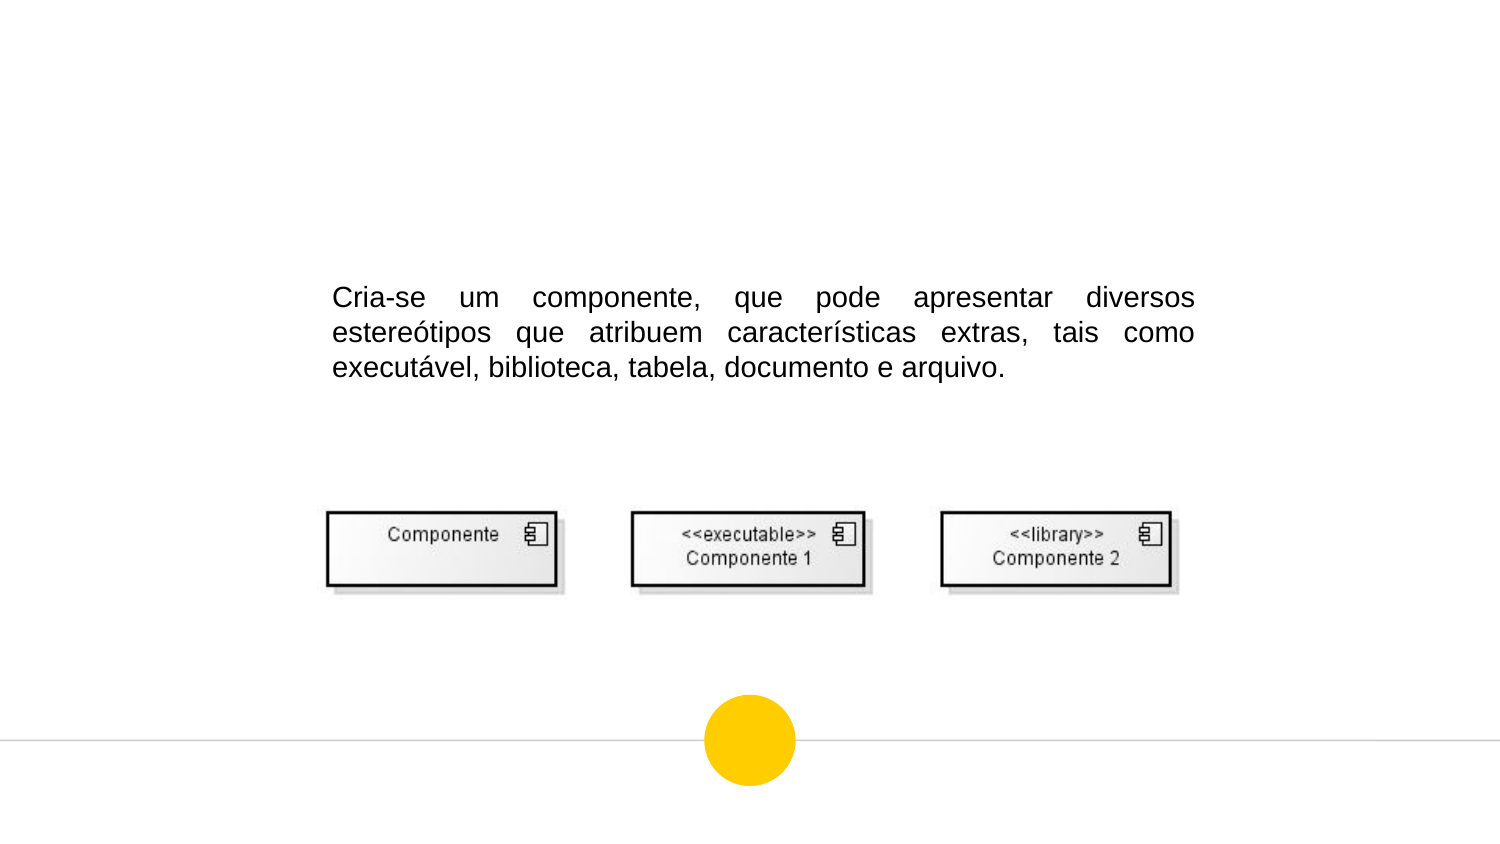

Cria-se um componente, que pode apresentar diversos estereótipos que atribuem características extras, tais como executável, biblioteca, tabela, documento e arquivo.